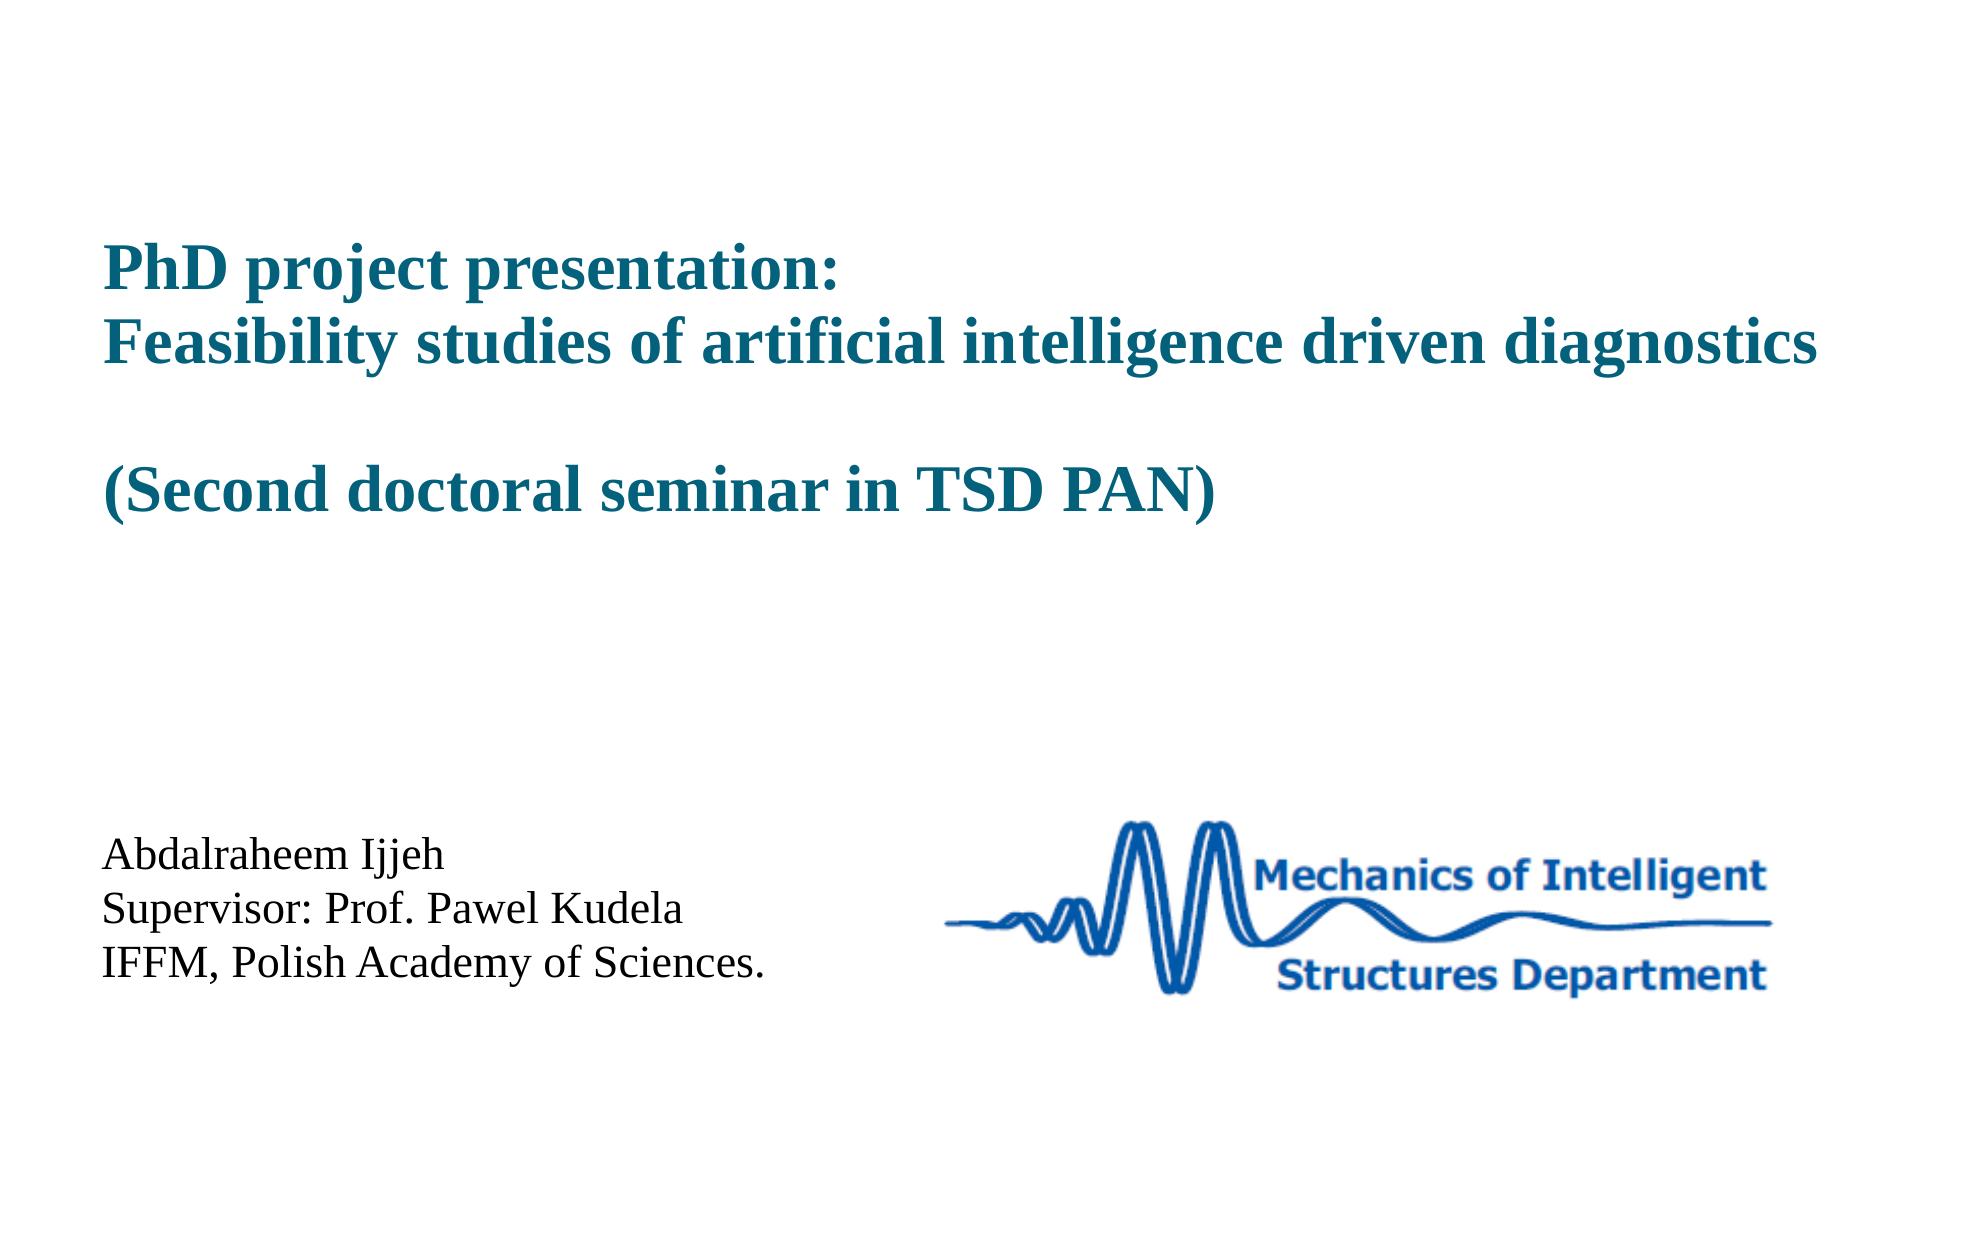

# PhD project presentation: Feasibility studies of artificial intelligence driven diagnostics (Second doctoral seminar in TSD PAN)
Abdalraheem Ijjeh
Supervisor: Prof. Pawel Kudela
IFFM, Polish Academy of Sciences.